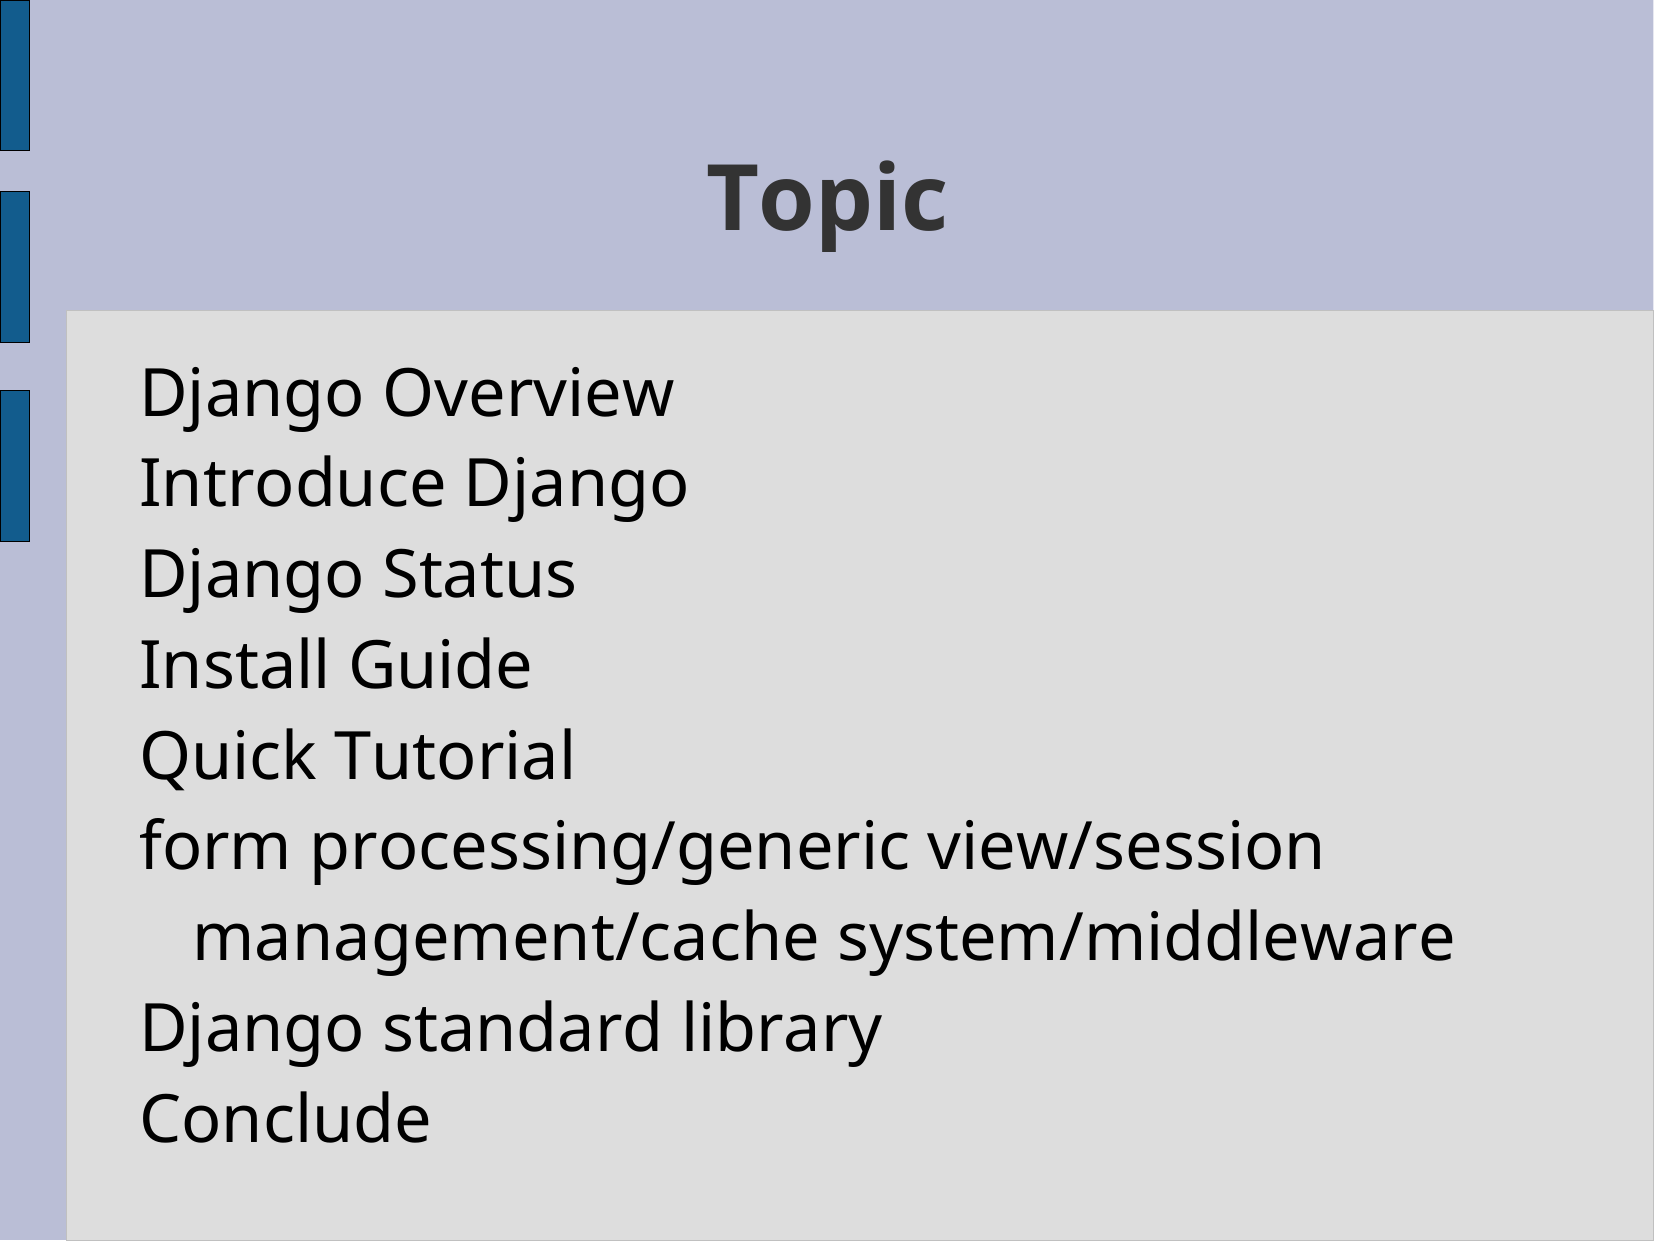

# Topic
Django Overview
Introduce Django
Django Status
Install Guide
Quick Tutorial
form processing/generic view/session management/cache system/middleware
Django standard library
Conclude